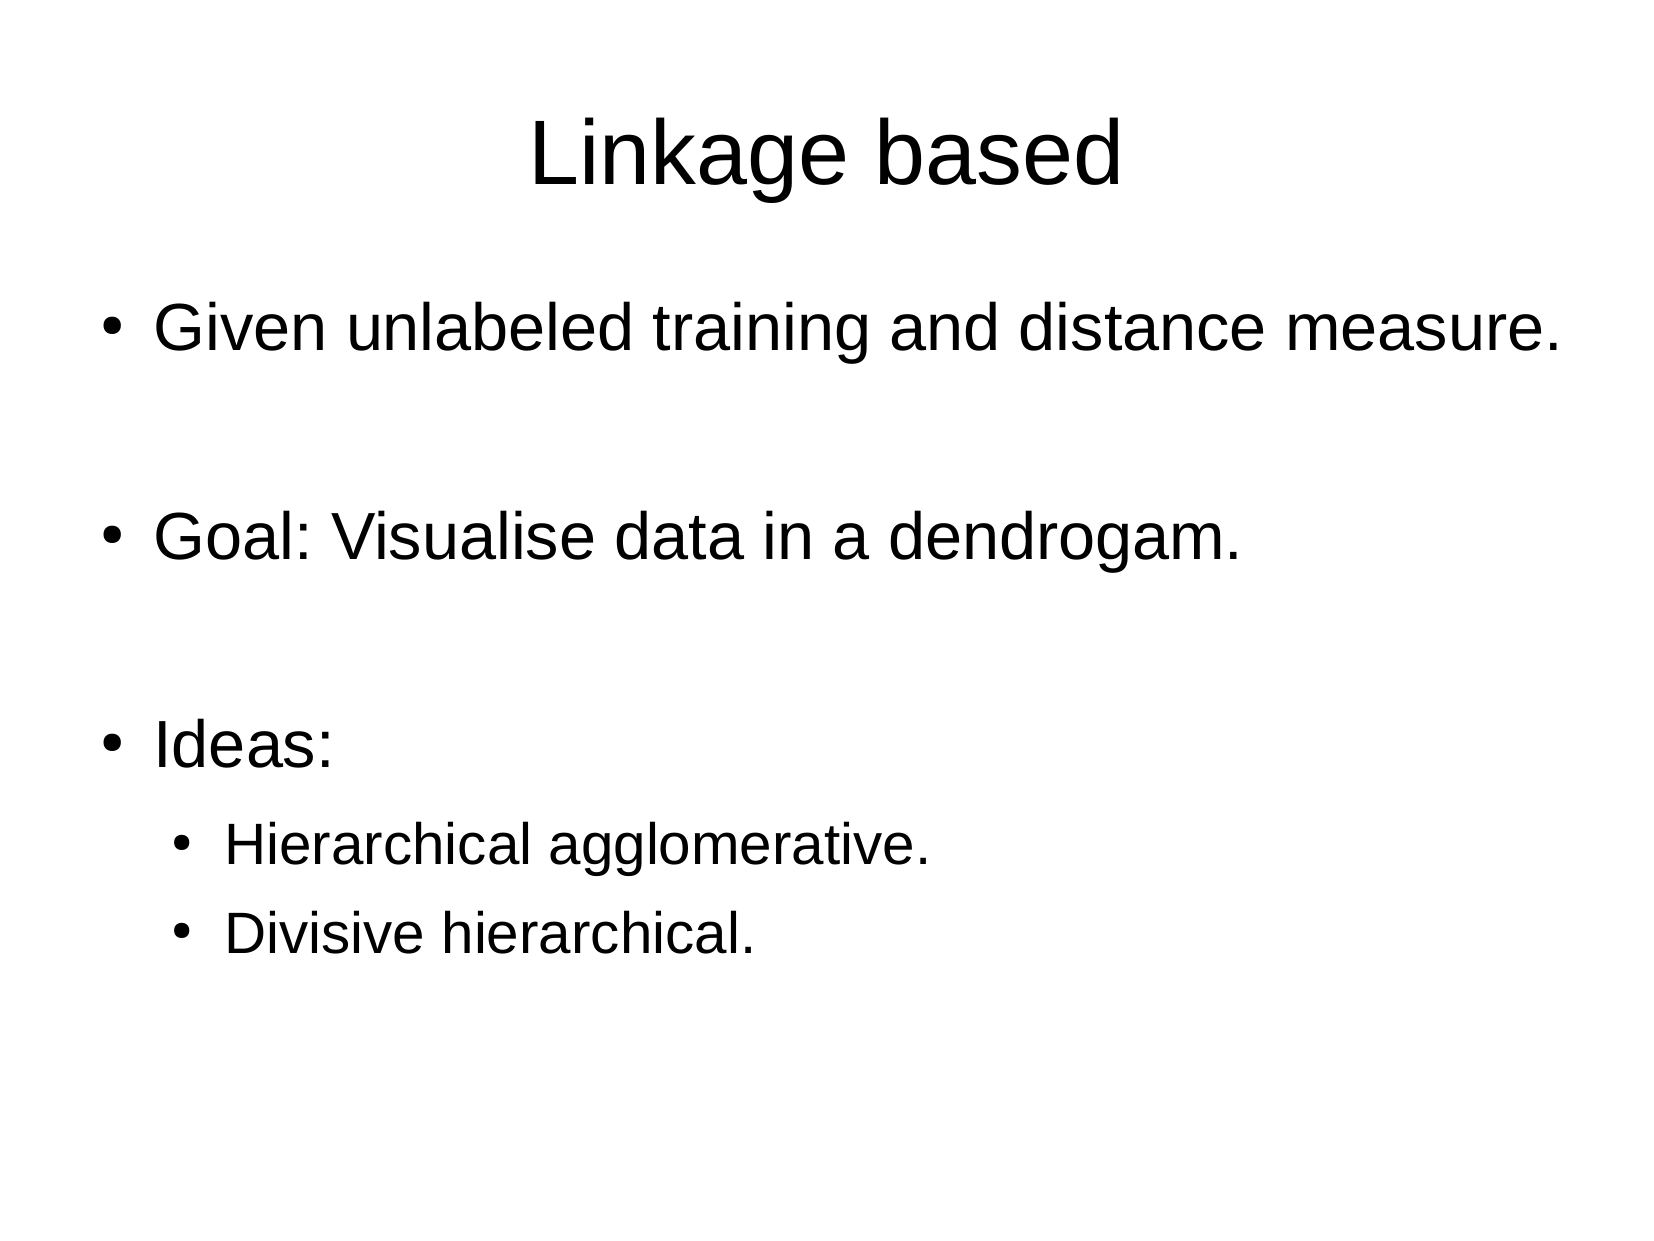

# Linkage based
Given unlabeled training and distance measure.
Goal: Visualise data in a dendrogam.
Ideas:
Hierarchical agglomerative.
Divisive hierarchical.